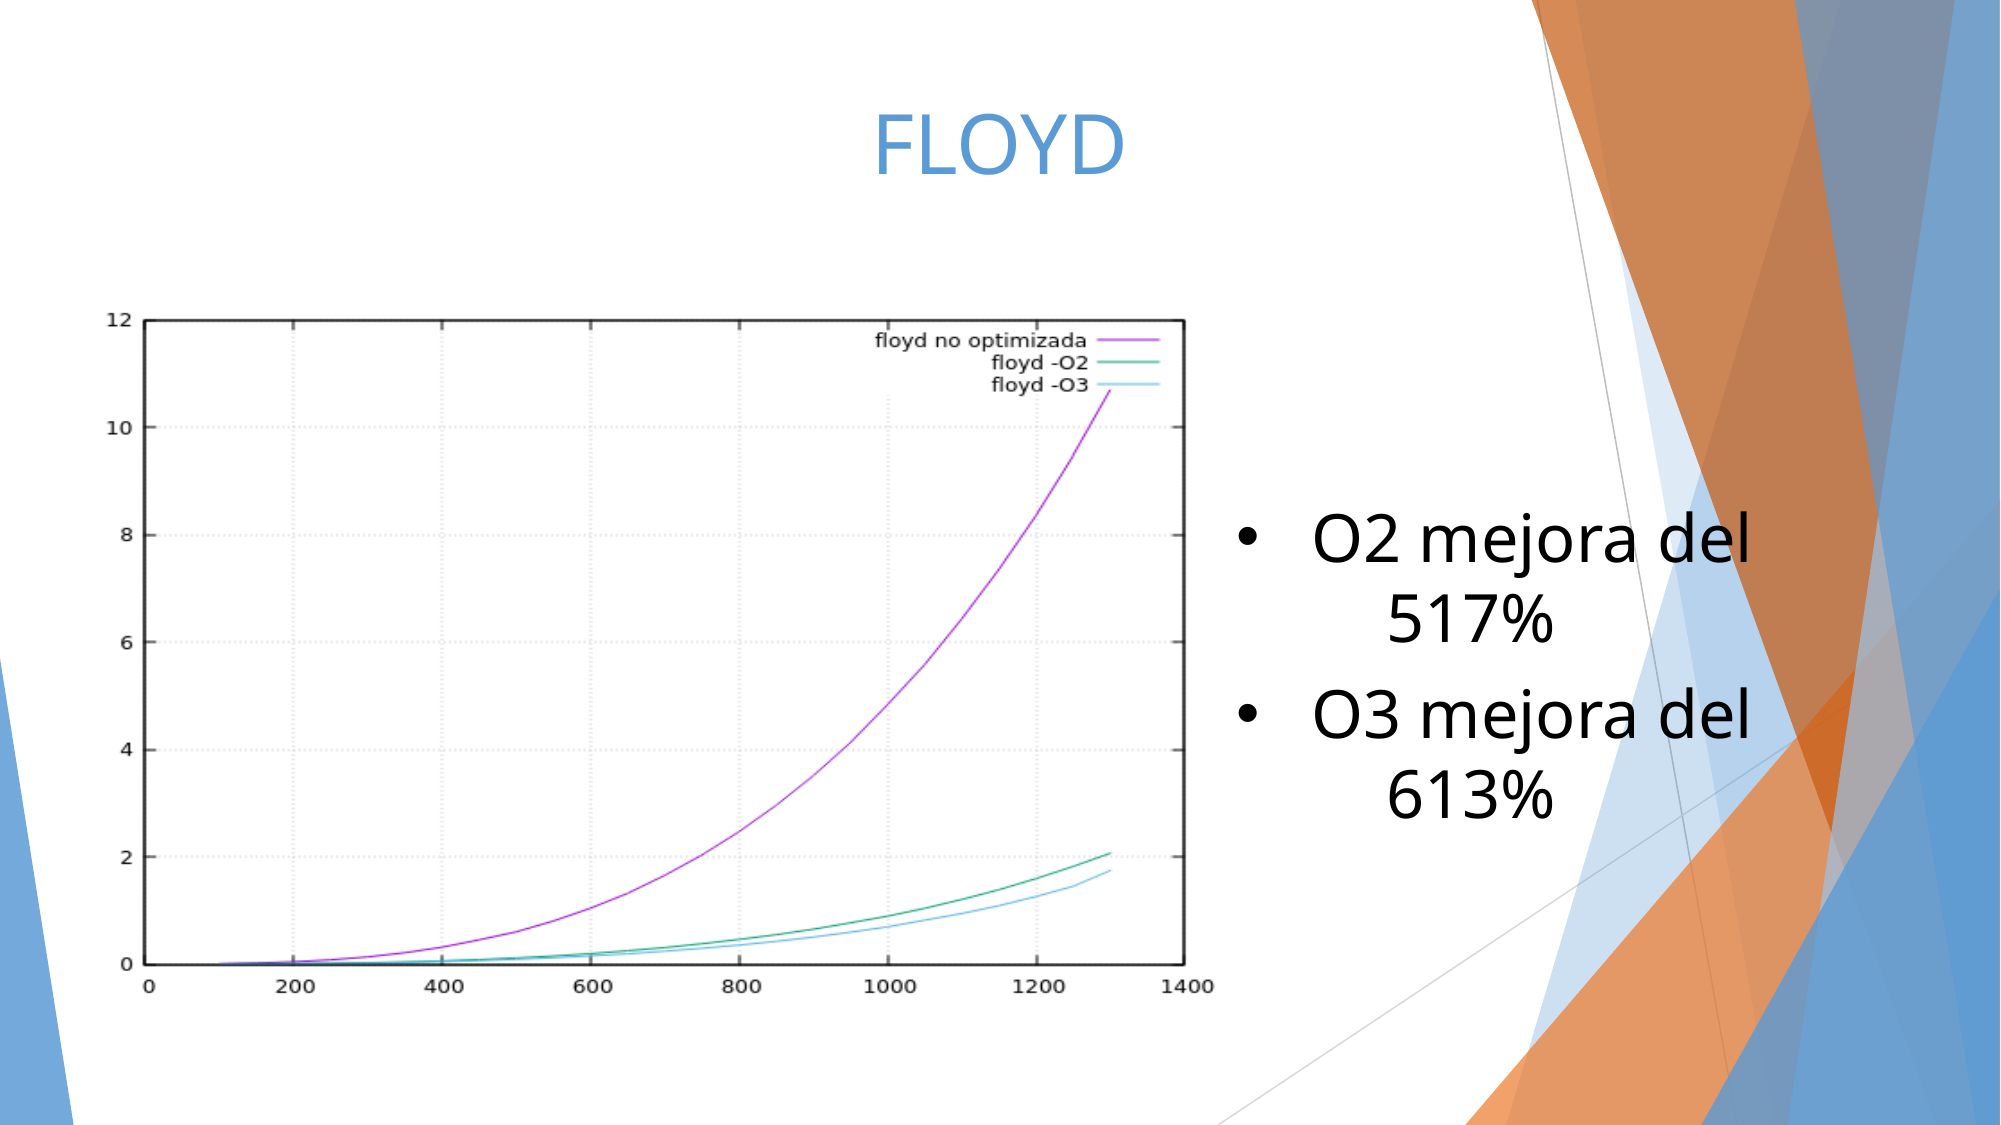

# FLOYD
O2 mejora del 517%
O3 mejora del 613%